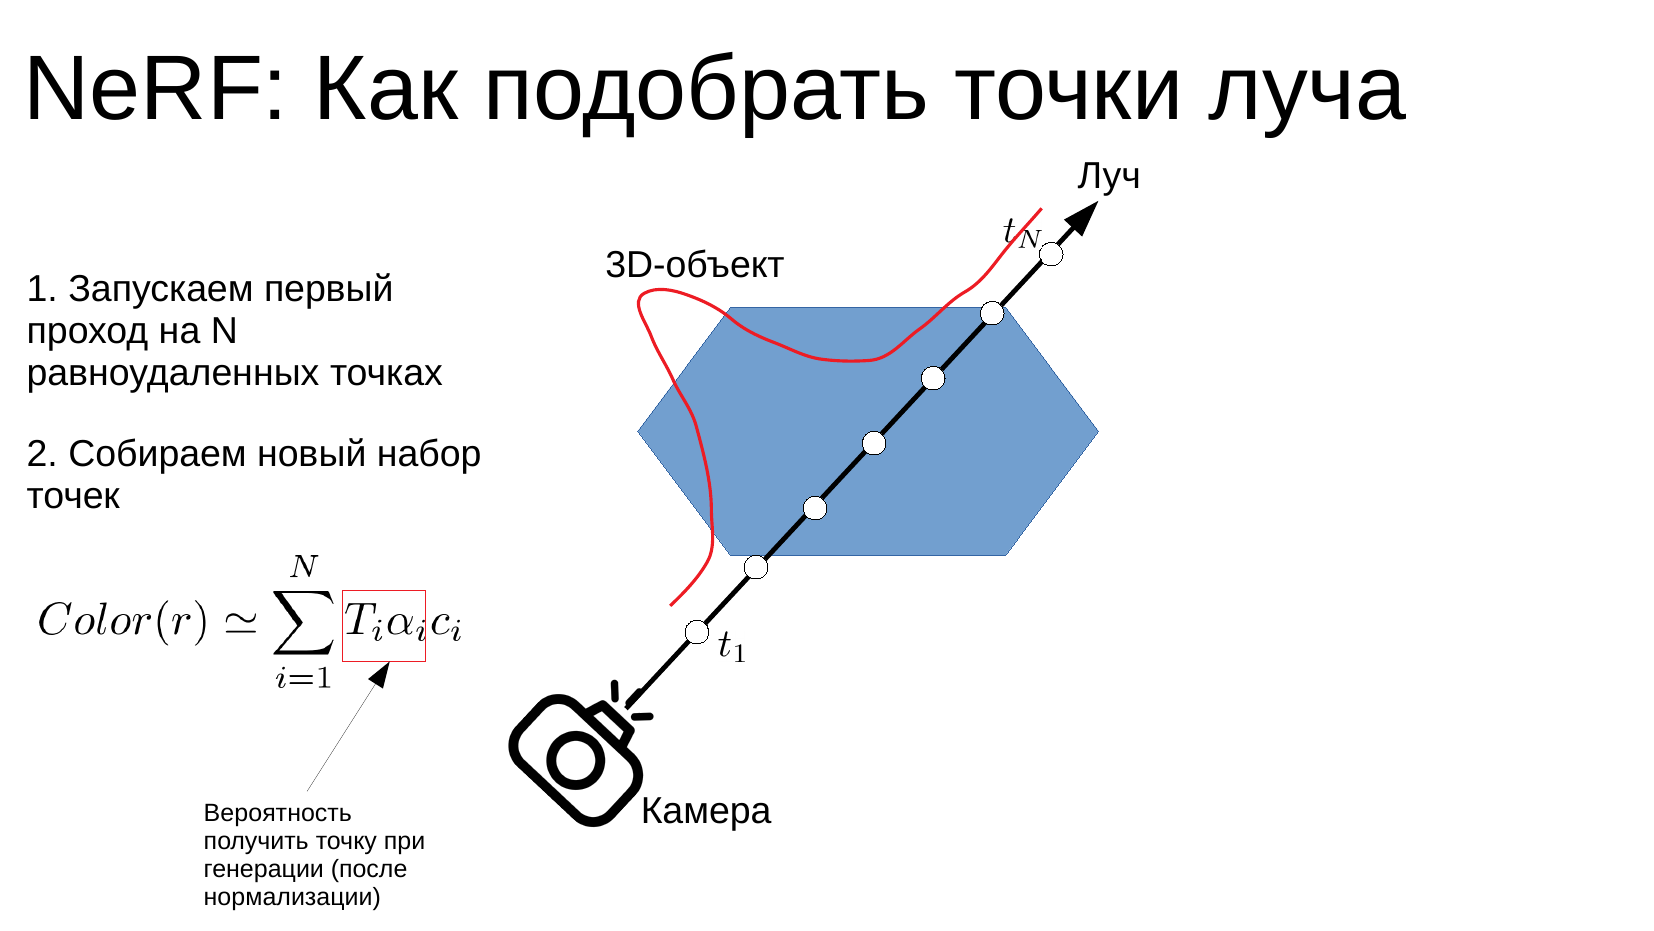

# NeRF: Как подобрать точки луча
Луч
3D-объект
1. Запускаем первый проход на N равноудаленных точках
2. Собираем новый набор точек
Камера
Вероятность получить точку при генерации (после нормализации)